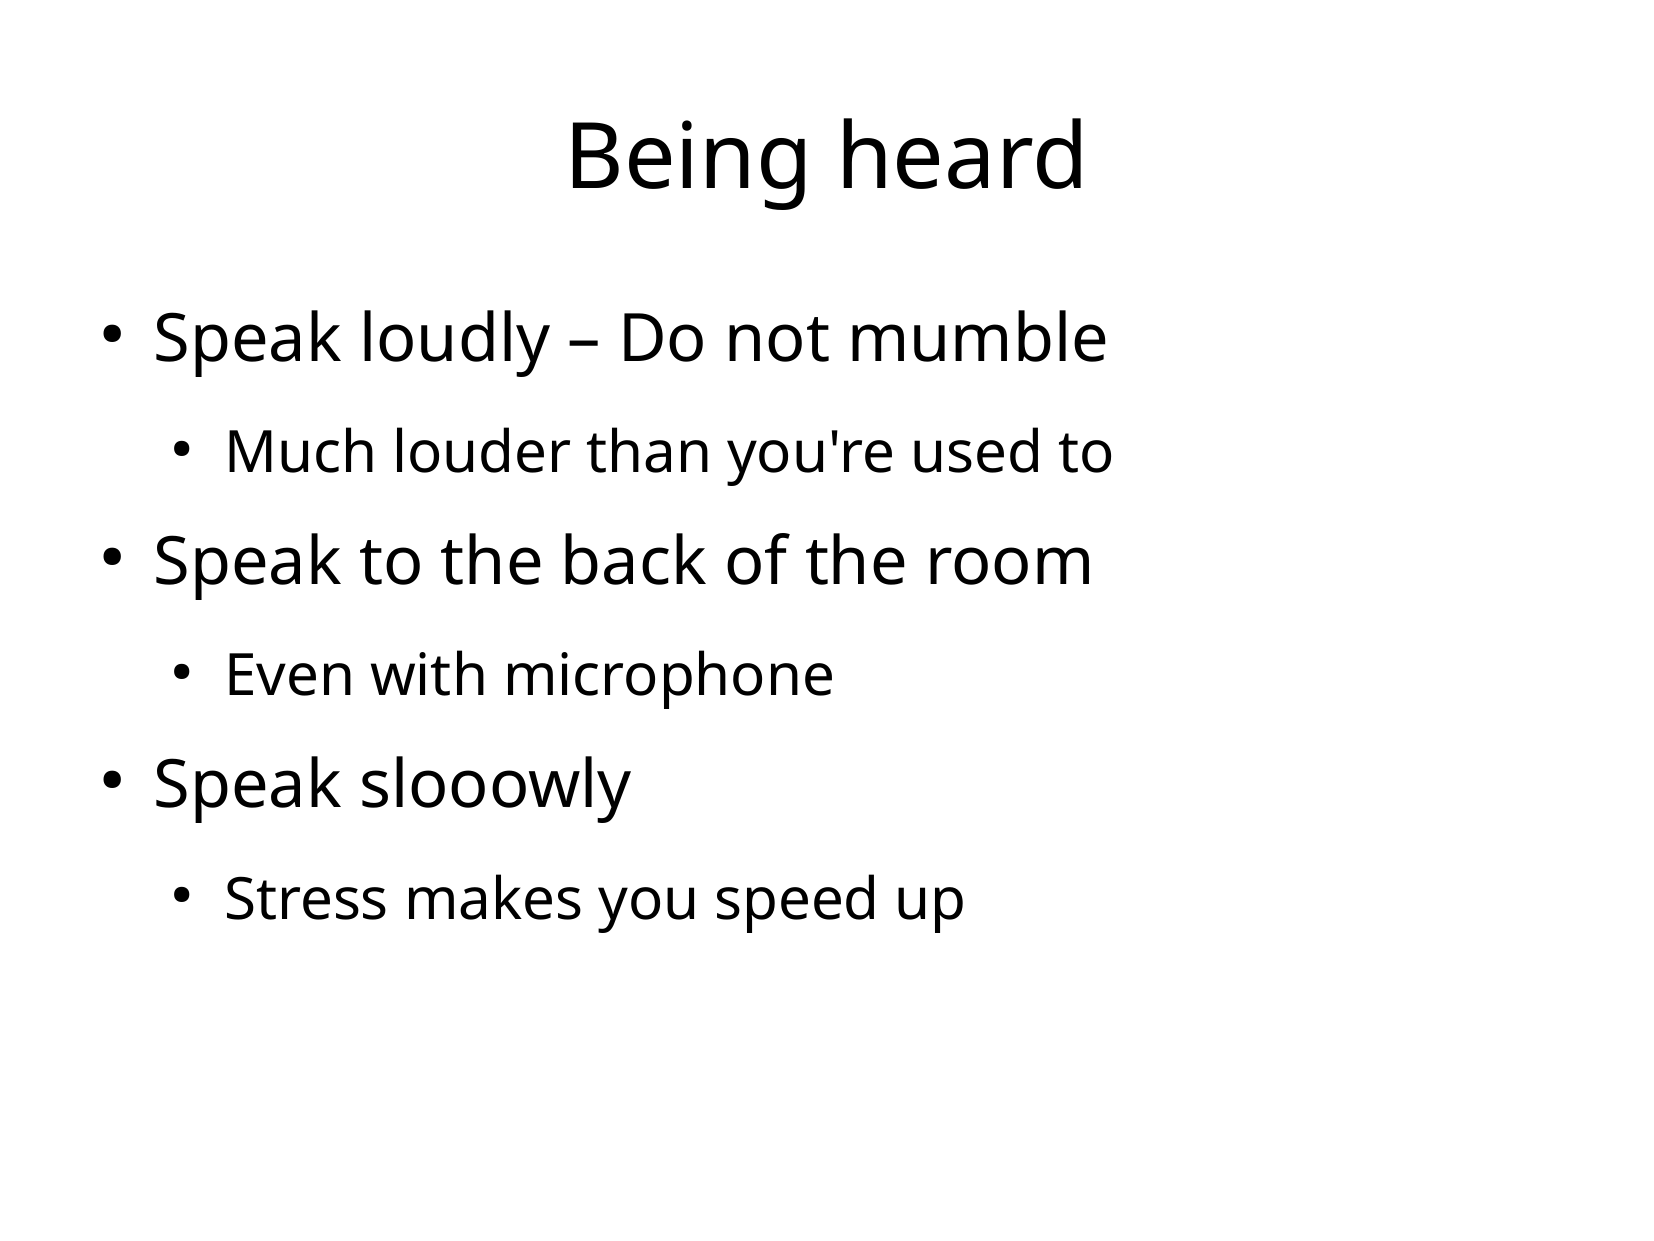

# Being heard
Speak loudly – Do not mumble
Much louder than you're used to
Speak to the back of the room
Even with microphone
Speak slooowly
Stress makes you speed up